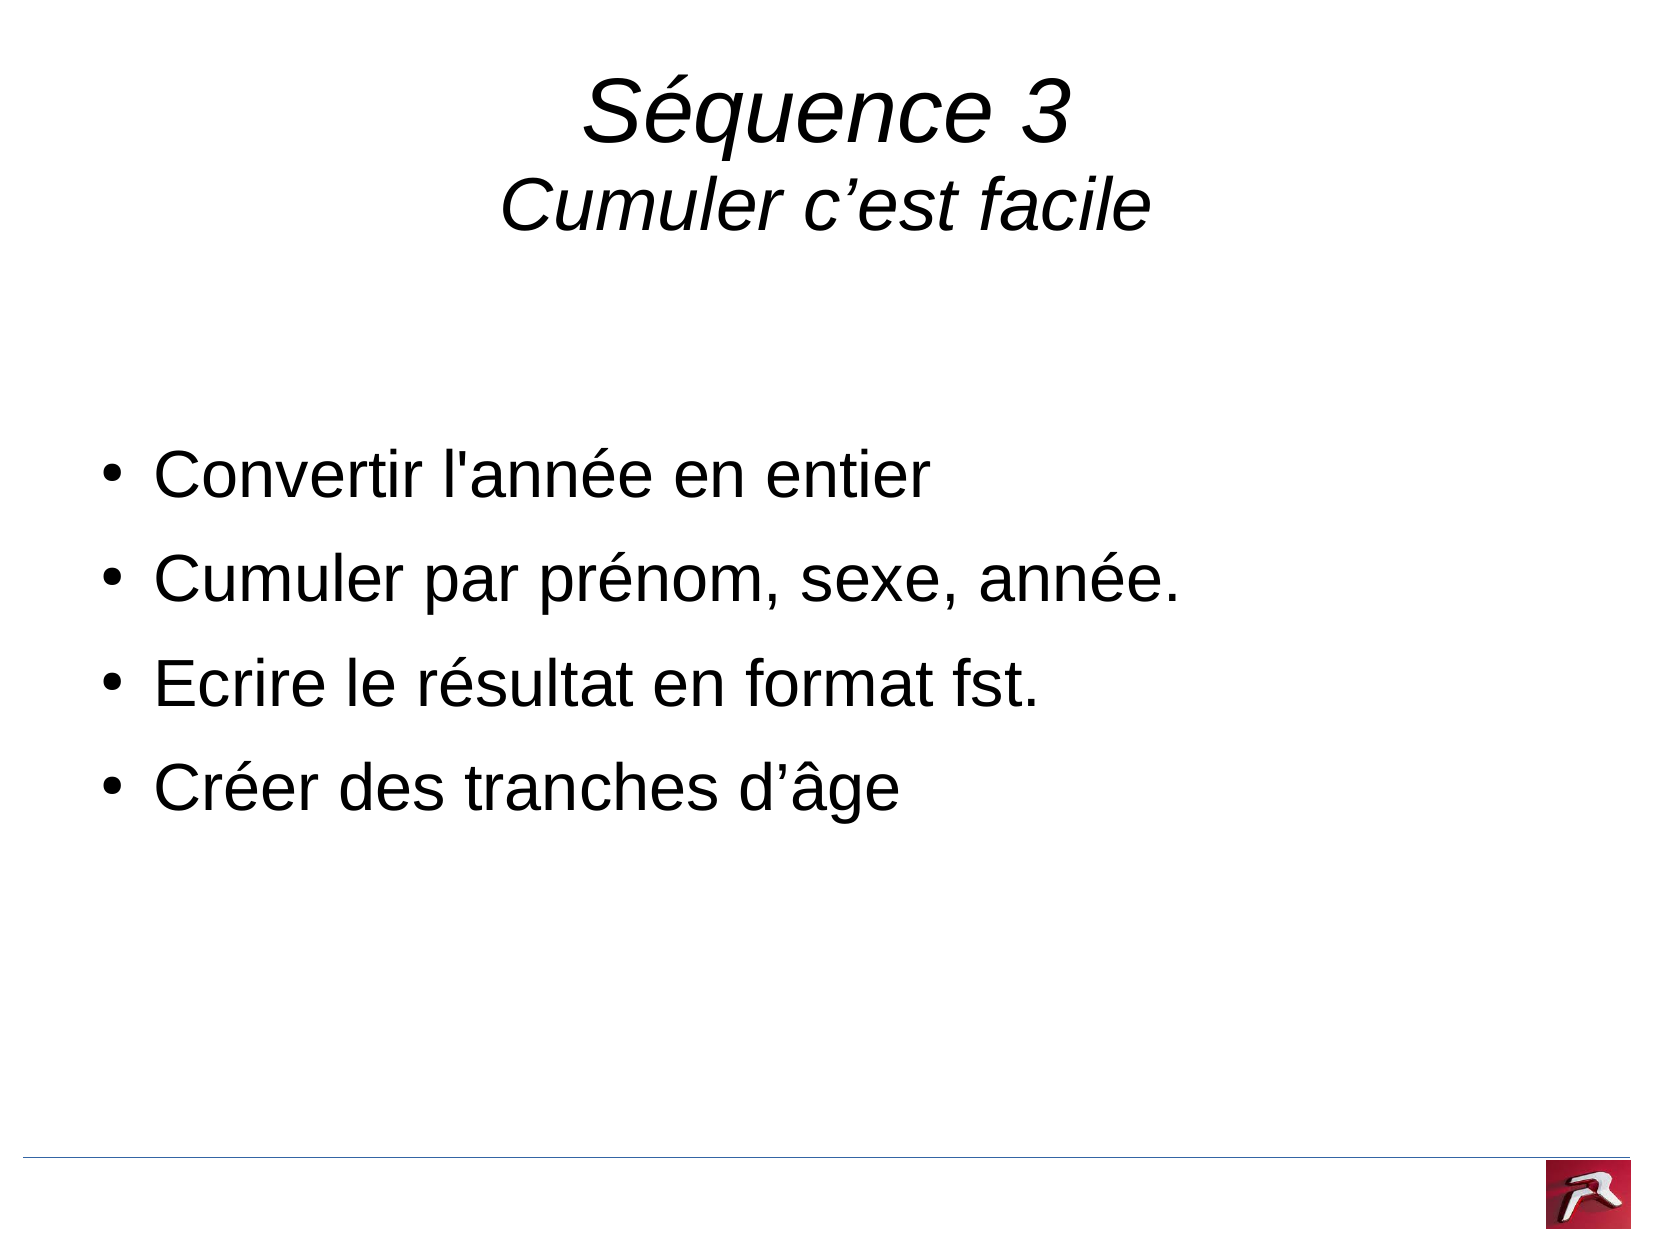

# Séquence 3 Cumuler c’est facile
Convertir l'année en entier
Cumuler par prénom, sexe, année.
Ecrire le résultat en format fst.
Créer des tranches d’âge